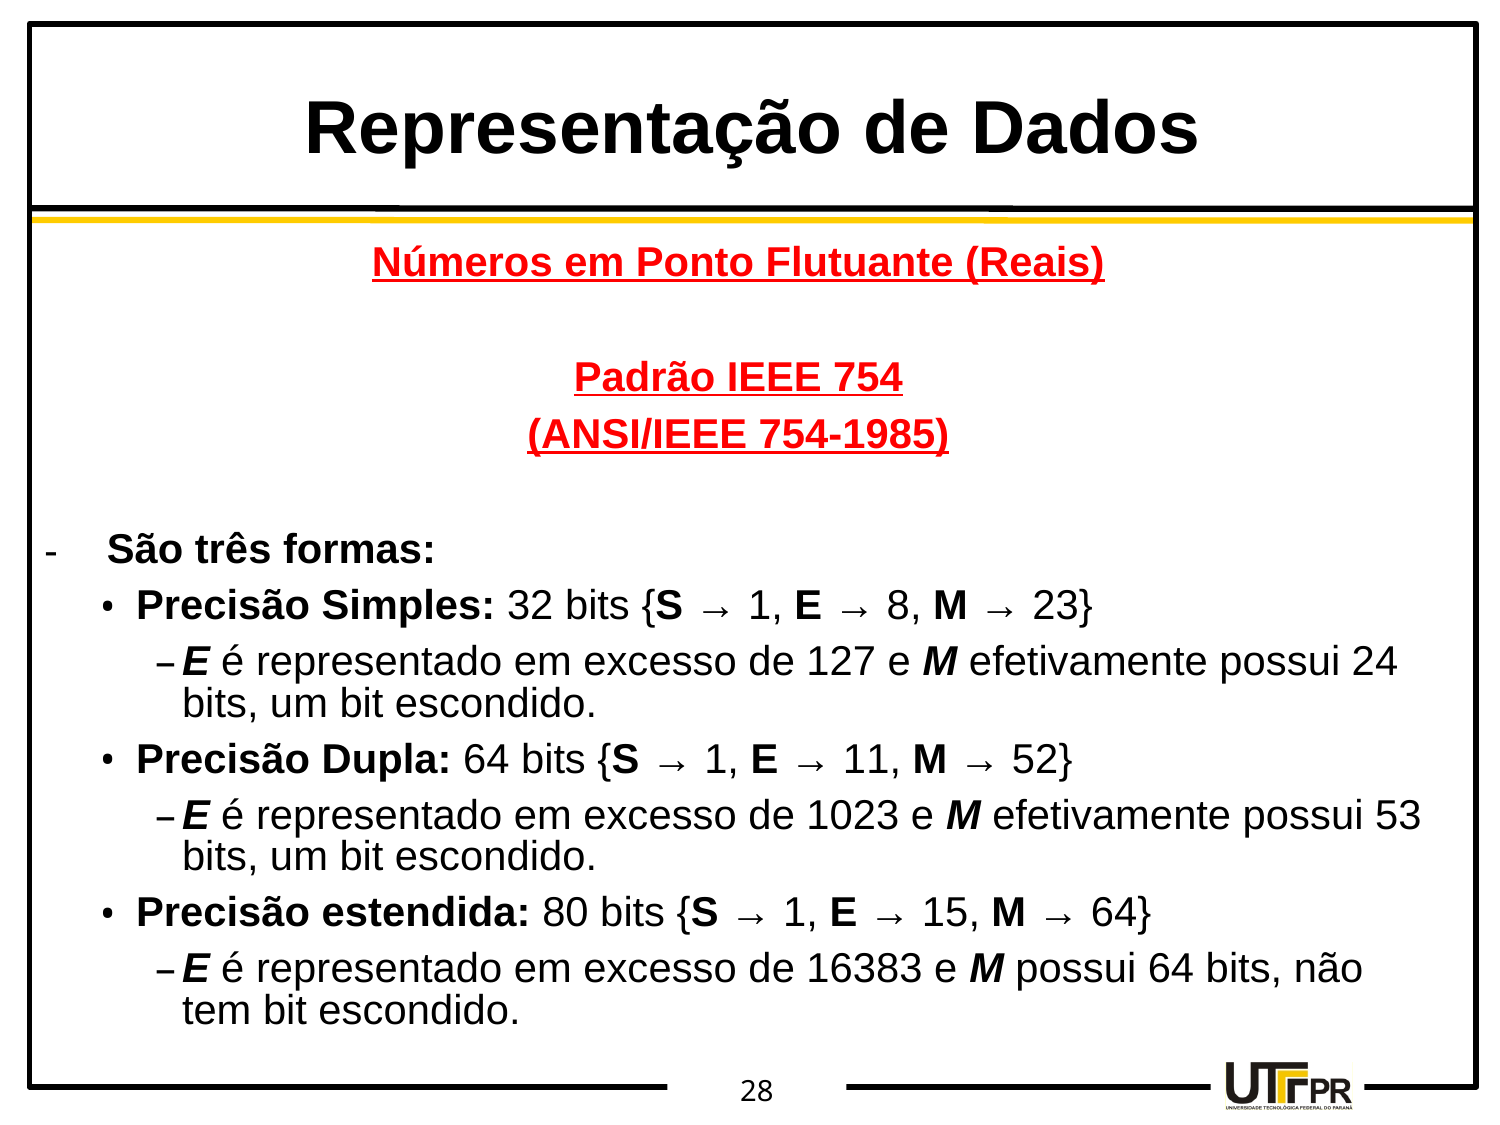

Representação de Dados
# Números em Ponto Flutuante (Reais)
Padrão IEEE 754
(ANSI/IEEE 754-1985)
São três formas:
Precisão Simples: 32 bits {S → 1, E → 8, M → 23}
E é representado em excesso de 127 e M efetivamente possui 24 bits, um bit escondido.
Precisão Dupla: 64 bits {S → 1, E → 11, M → 52}
E é representado em excesso de 1023 e M efetivamente possui 53 bits, um bit escondido.
Precisão estendida: 80 bits {S → 1, E → 15, M → 64}
E é representado em excesso de 16383 e M possui 64 bits, não tem bit escondido.